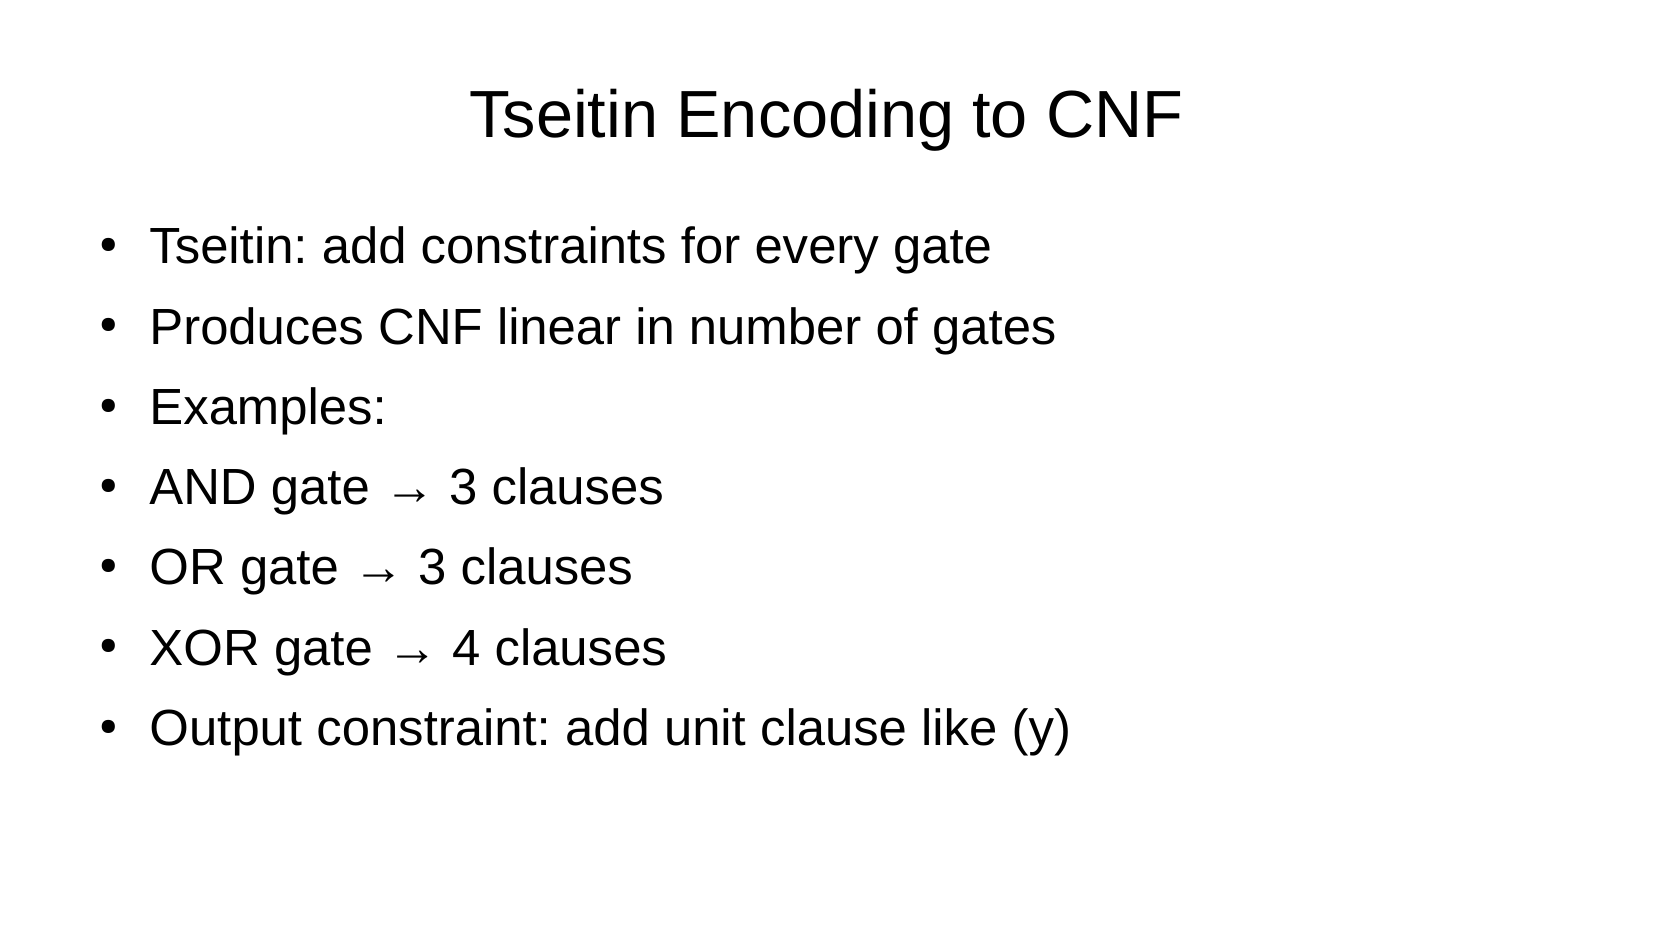

# Tseitin Encoding to CNF
Tseitin: add constraints for every gate
Produces CNF linear in number of gates
Examples:
AND gate → 3 clauses
OR gate → 3 clauses
XOR gate → 4 clauses
Output constraint: add unit clause like (y)